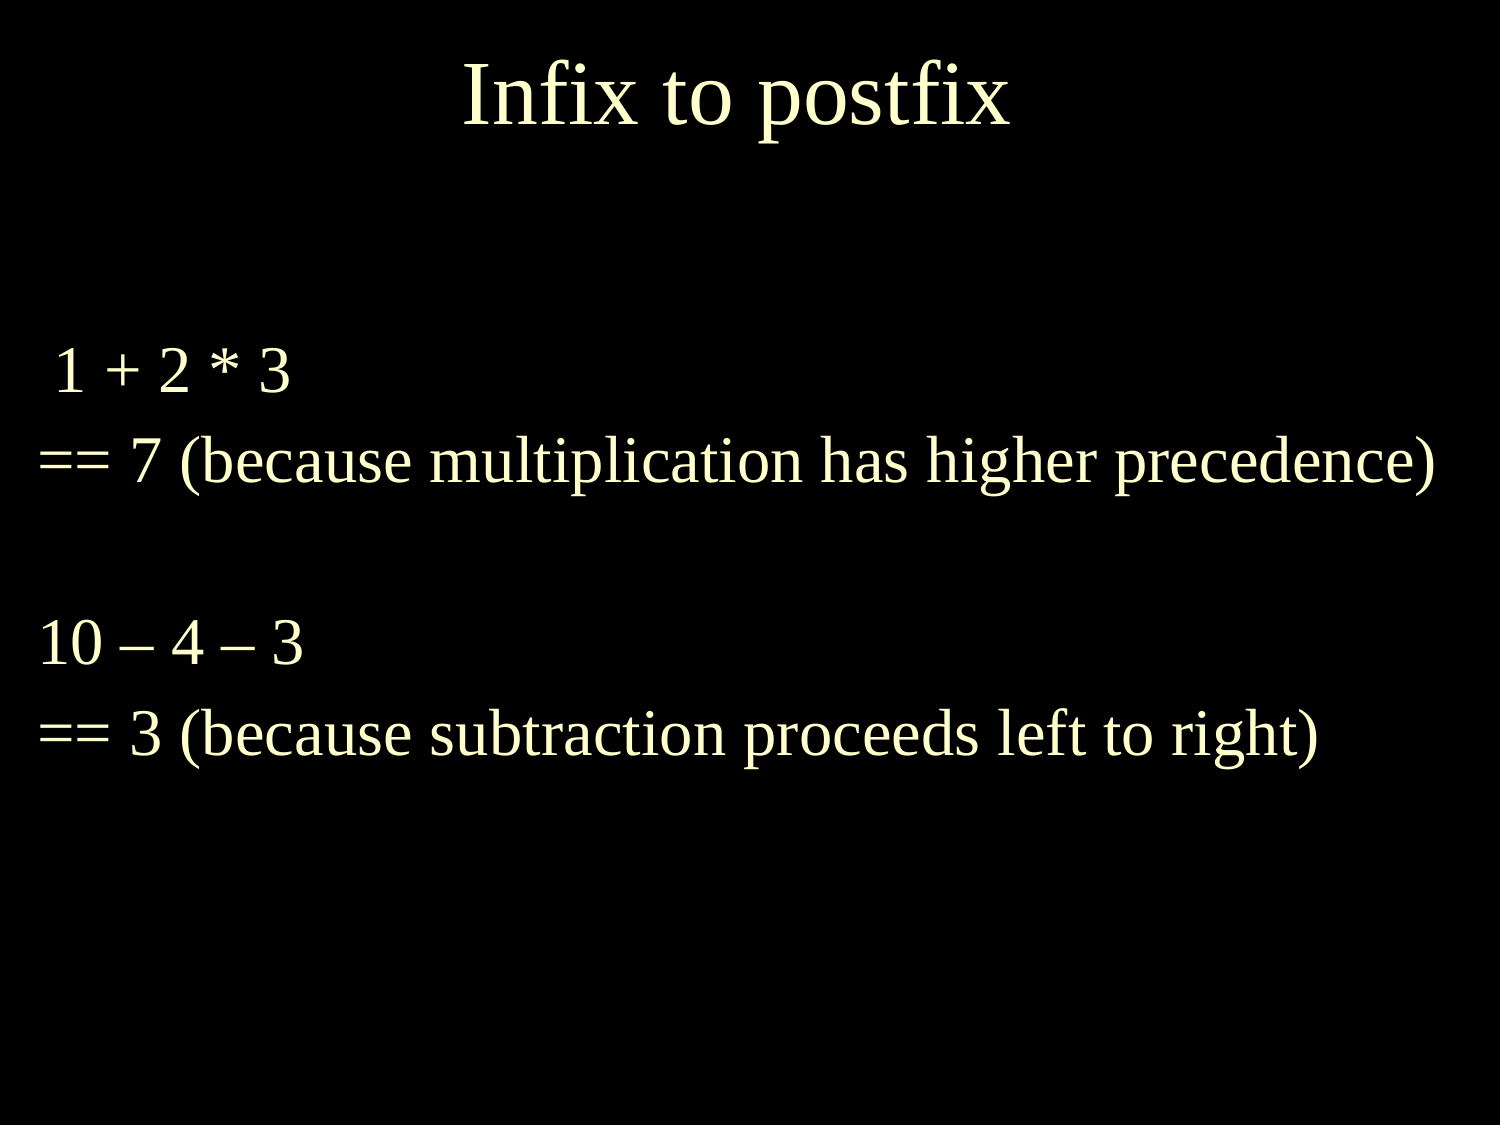

# Infix to postfix
 1 + 2 * 3
== 7 (because multiplication has higher precedence)
10 – 4 – 3
== 3 (because subtraction proceeds left to right)